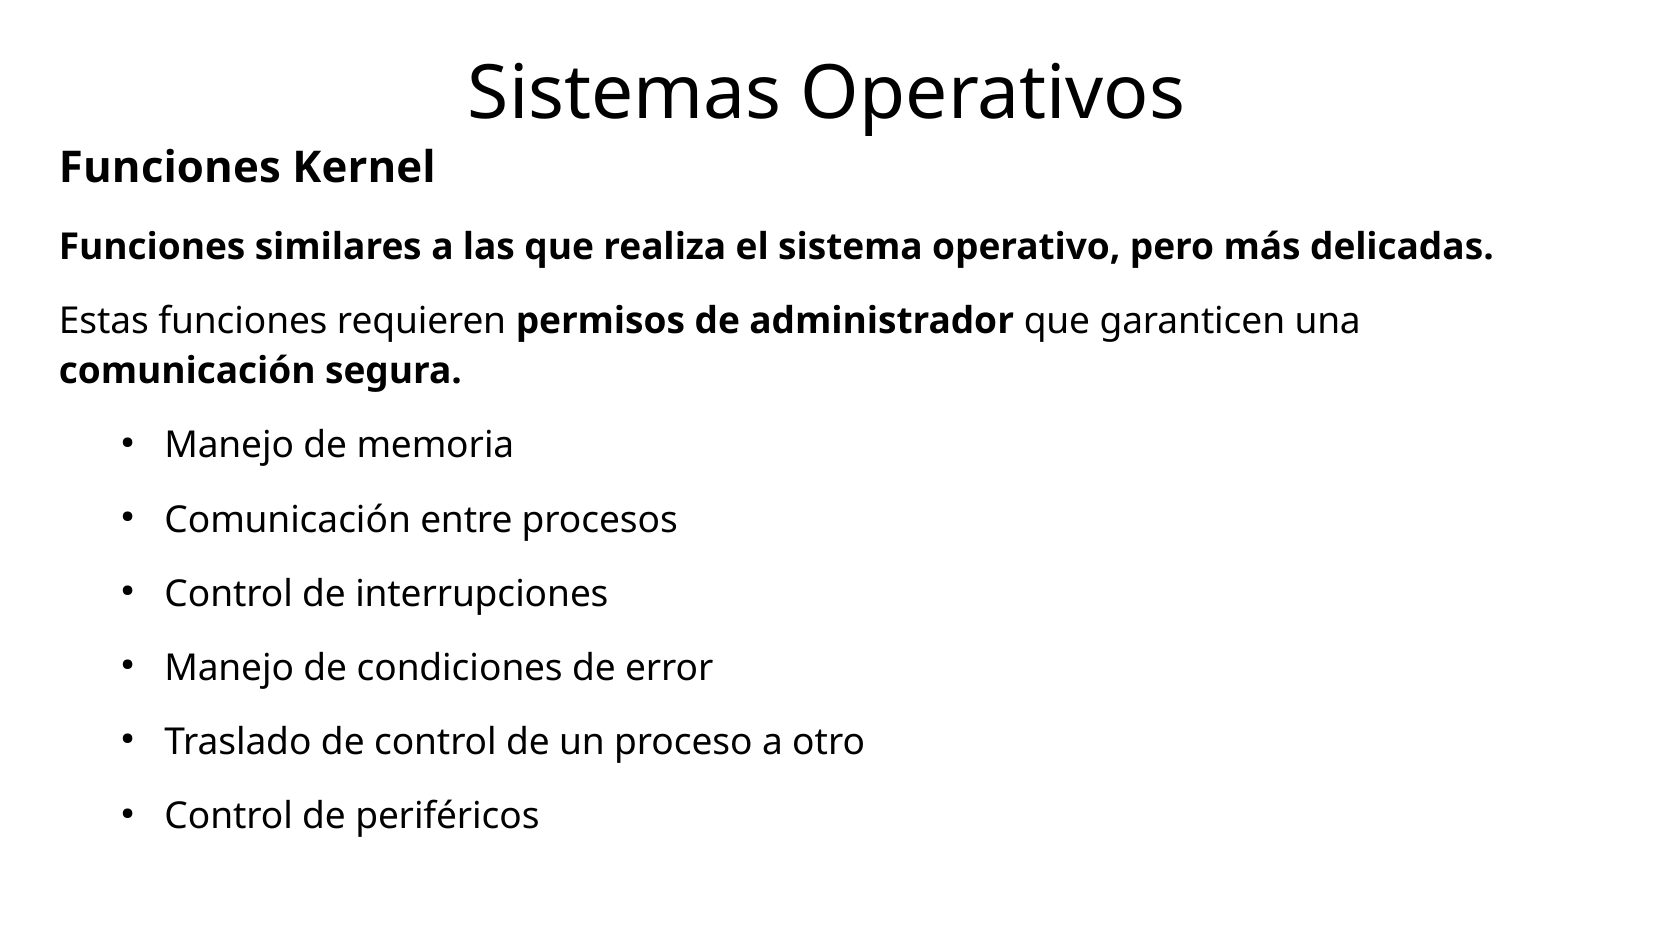

# Sistemas Operativos
Funciones Kernel
Funciones similares a las que realiza el sistema operativo, pero más delicadas.
Estas funciones requieren permisos de administrador que garanticen una comunicación segura.
Manejo de memoria
Comunicación entre procesos
Control de interrupciones
Manejo de condiciones de error
Traslado de control de un proceso a otro
Control de periféricos